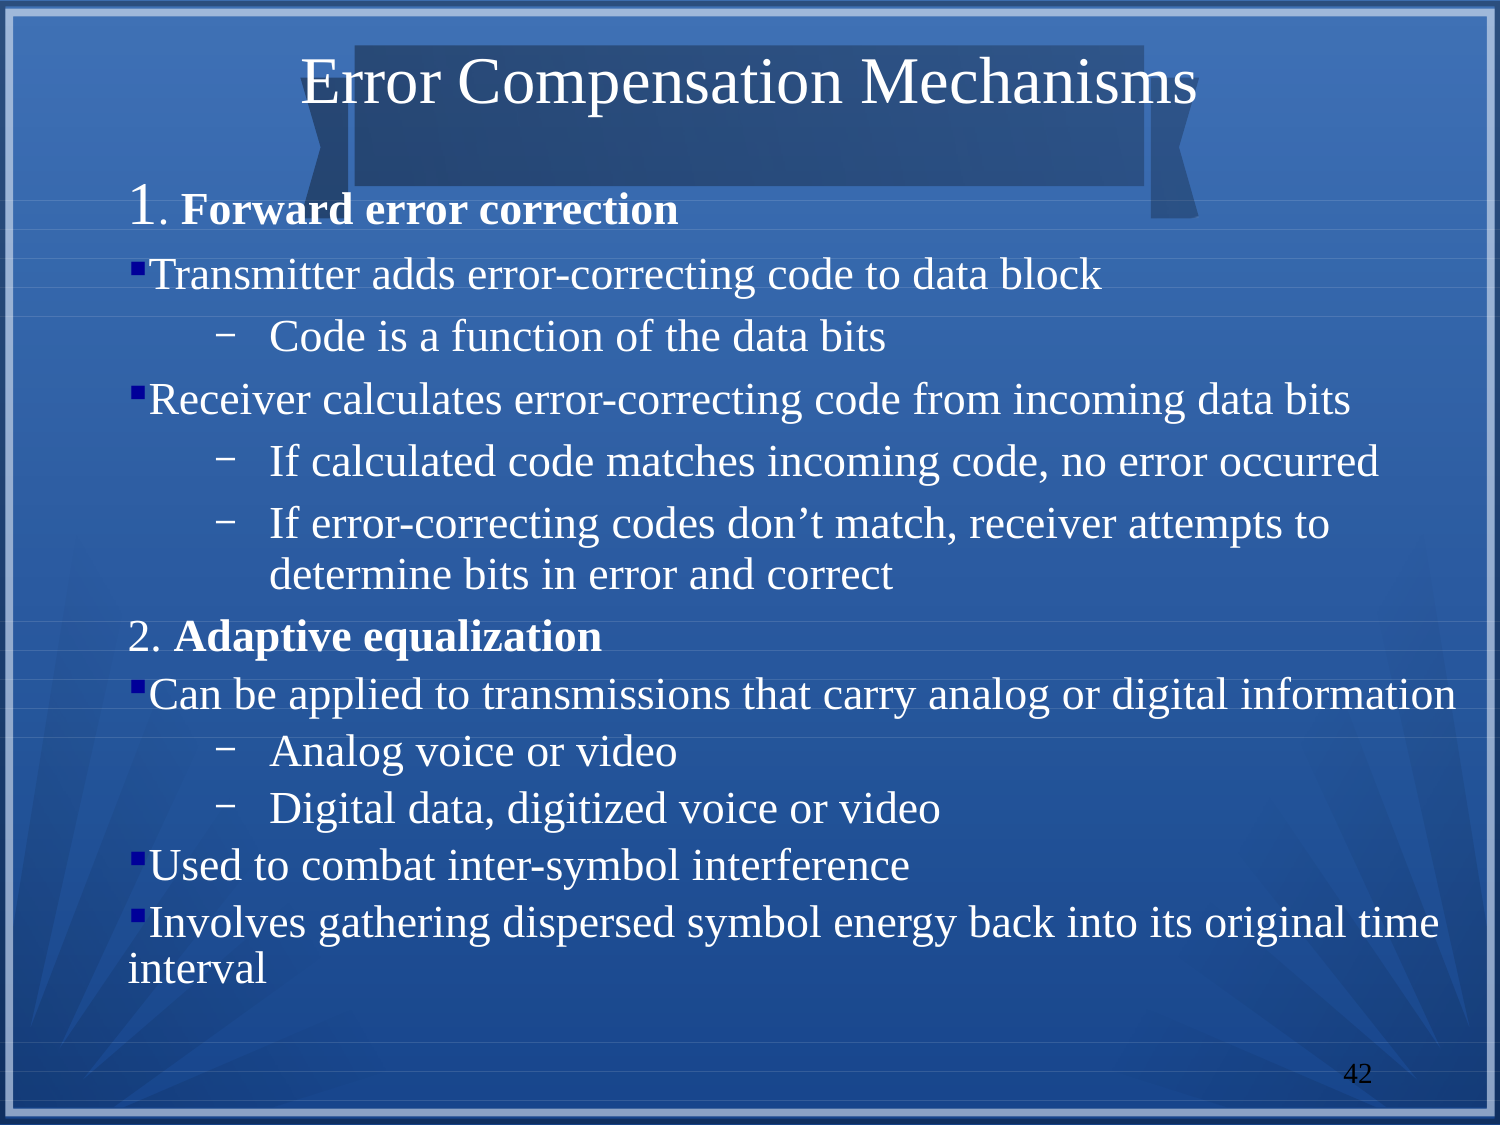

# Error Compensation Mechanisms
1. Forward error correction
Transmitter adds error-correcting code to data block
Code is a function of the data bits
Receiver calculates error-correcting code from incoming data bits
If calculated code matches incoming code, no error occurred
If error-correcting codes don’t match, receiver attempts to determine bits in error and correct
2. Adaptive equalization
Can be applied to transmissions that carry analog or digital information
Analog voice or video
Digital data, digitized voice or video
Used to combat inter-symbol interference
Involves gathering dispersed symbol energy back into its original time interval